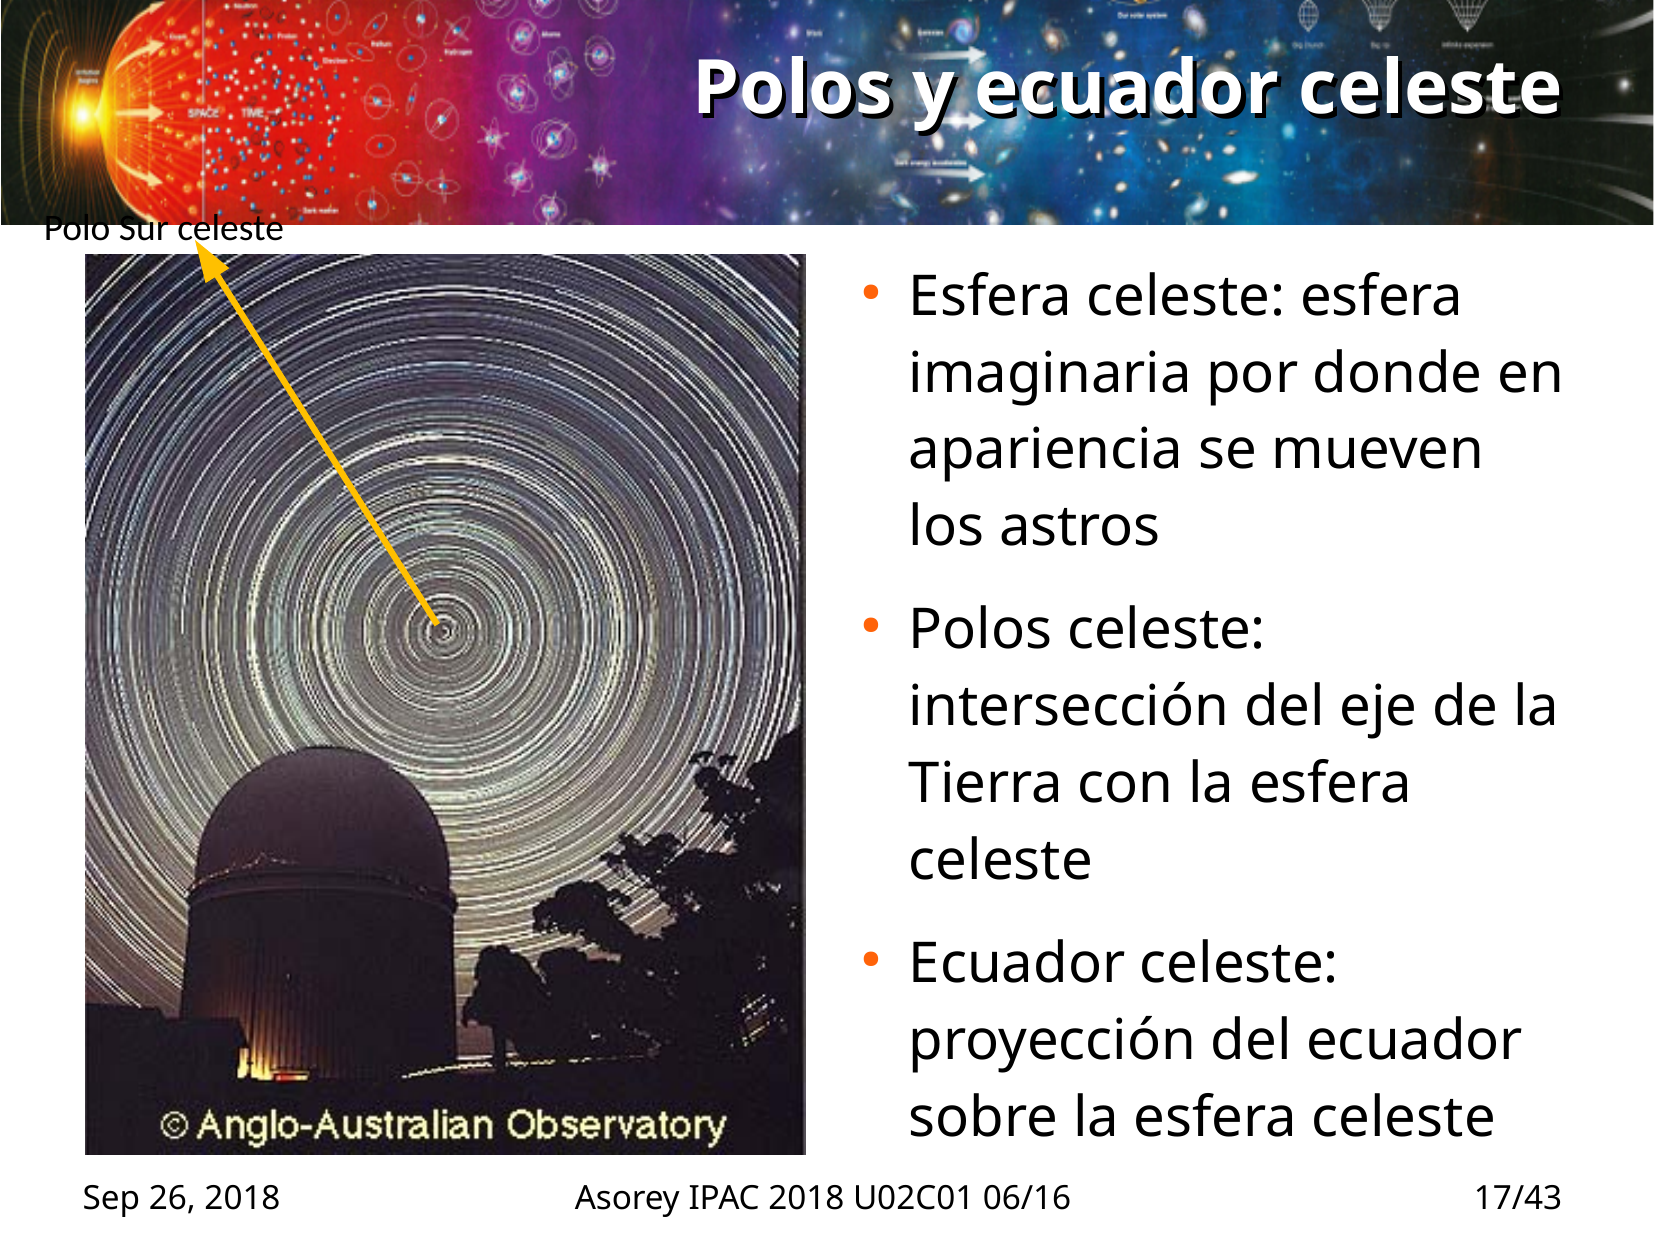

# Polos y ecuador celeste
Polo Sur celeste
Esfera celeste: esfera imaginaria por donde en apariencia se mueven los astros
Polos celeste: intersección del eje de la Tierra con la esfera celeste
Ecuador celeste: proyección del ecuador sobre la esfera celeste
Sep 26, 2018
Asorey IPAC 2018 U02C01 06/16
17